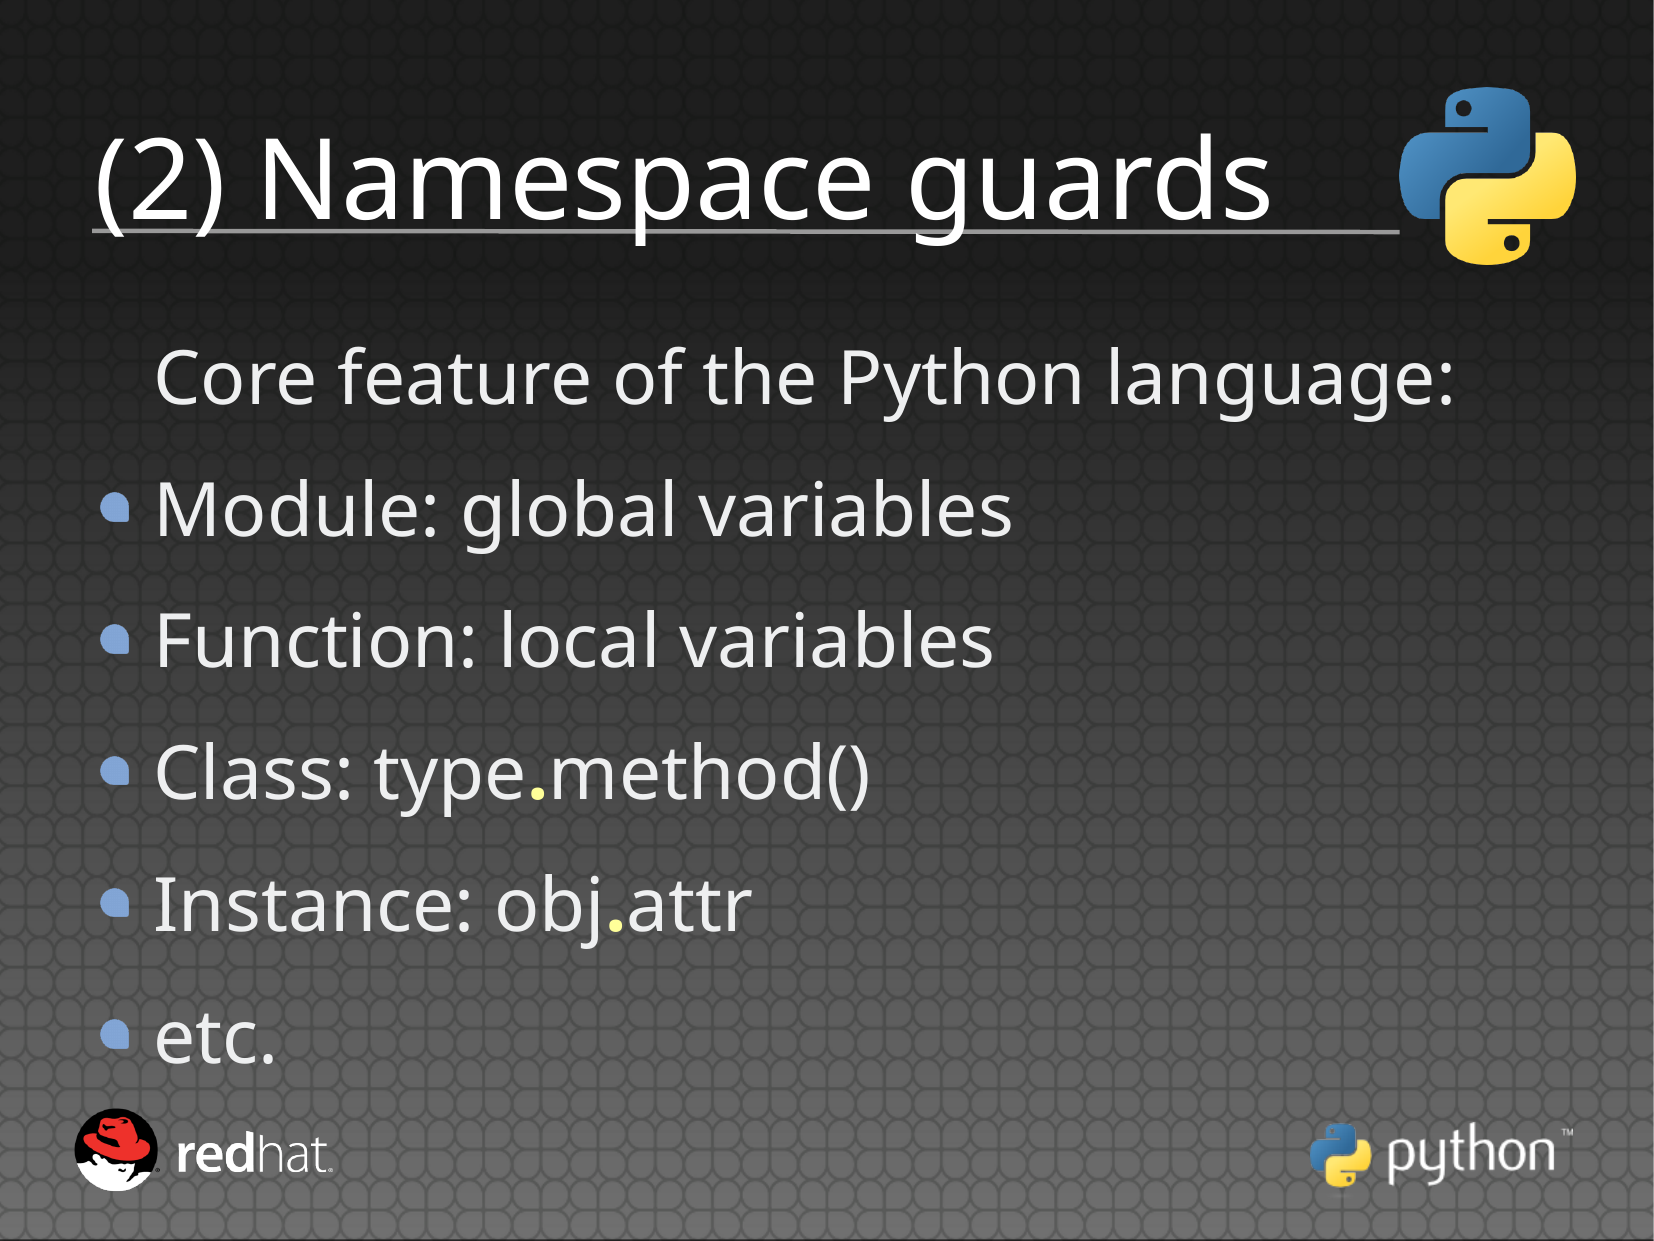

(2) Namespace guards
# Core feature of the Python language:
Module: global variables
Function: local variables
Class: type.method()
Instance: obj.attr
etc.